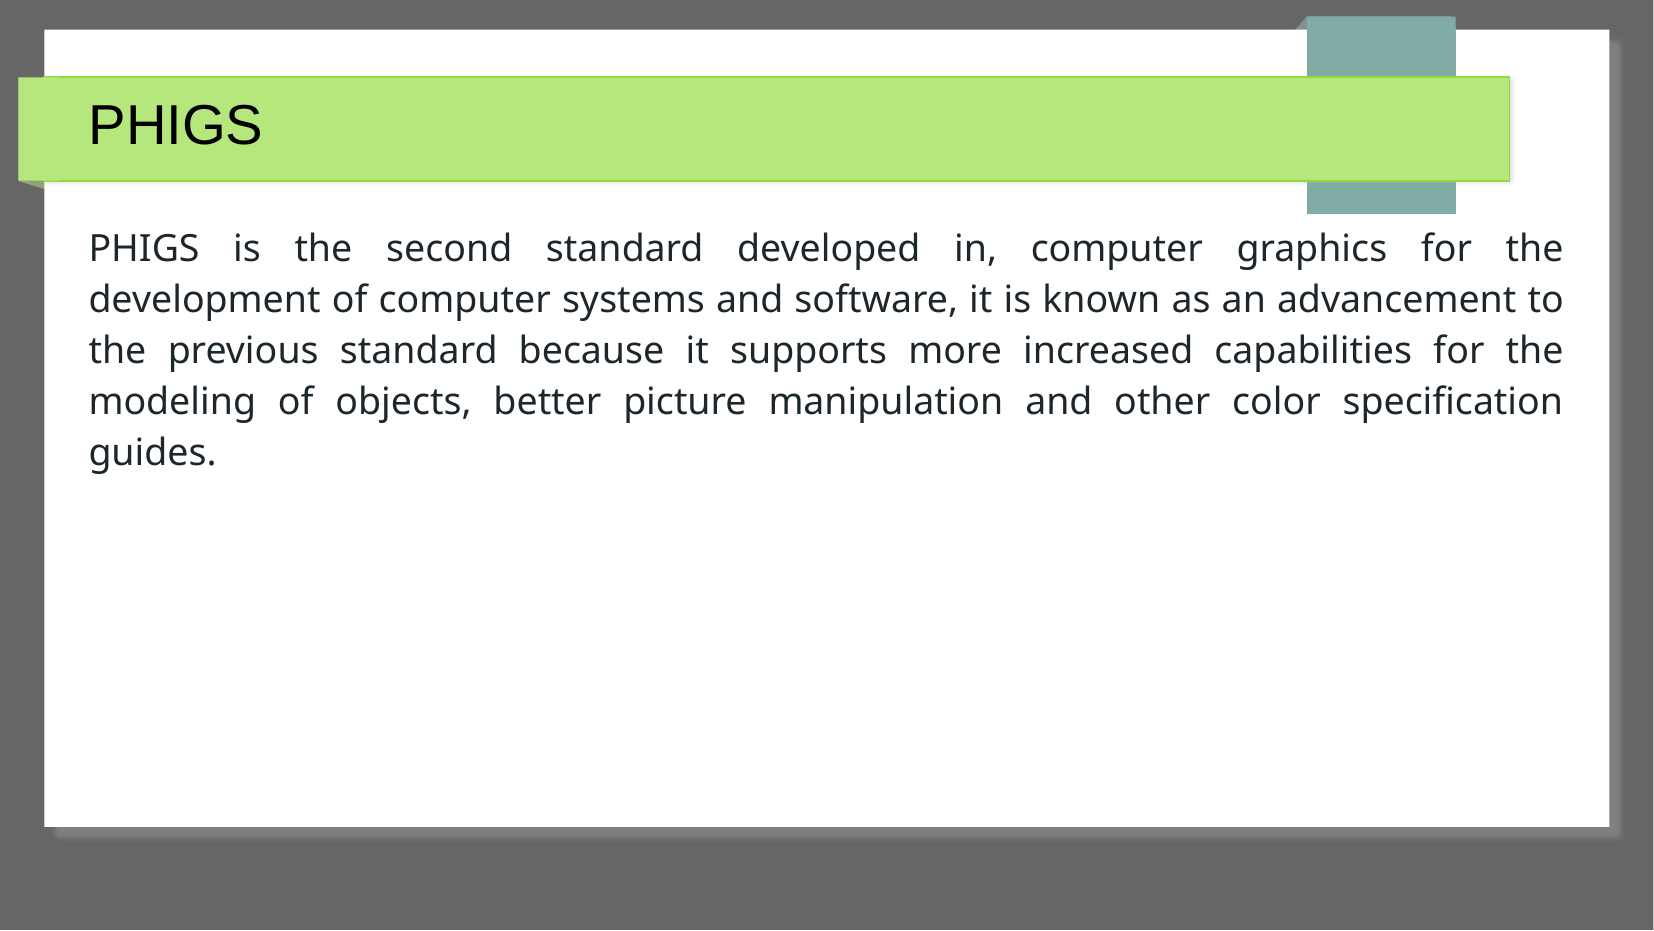

# PHIGS
PHIGS is the second standard developed in, computer graphics for the development of computer systems and software, it is known as an advancement to the previous standard because it supports more increased capabilities for the modeling of objects, better picture manipulation and other color specification guides.